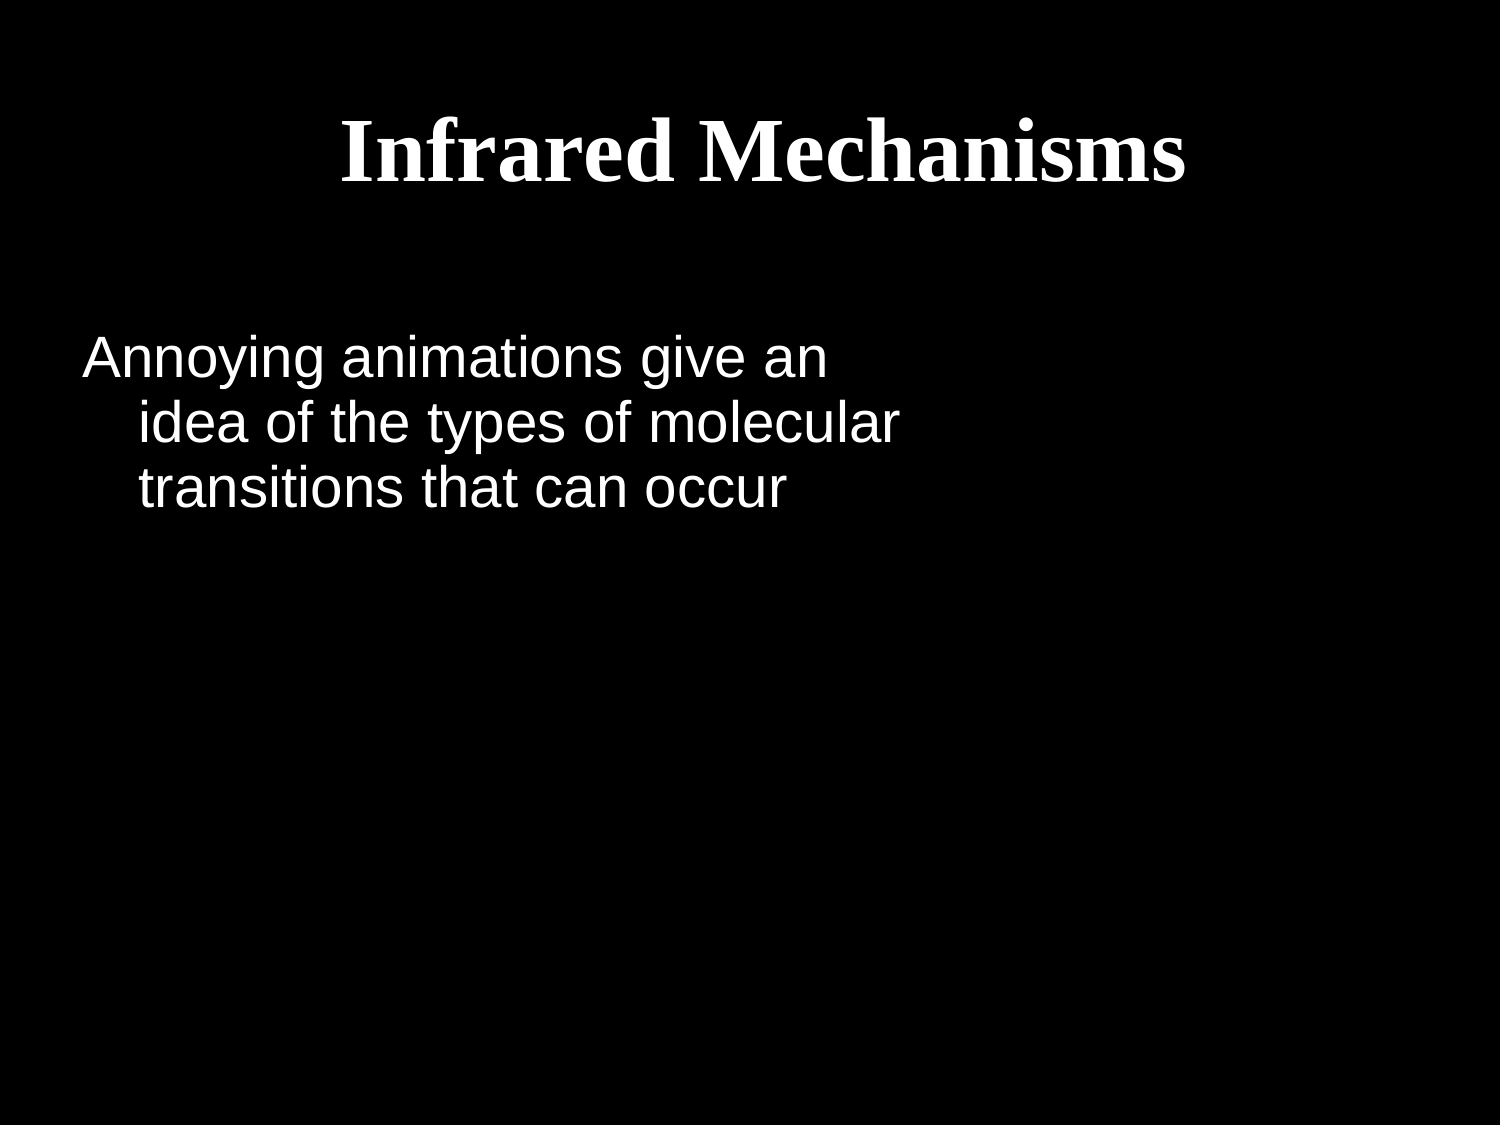

# Infrared Mechanisms
Annoying animations give an idea of the types of molecular transitions that can occur